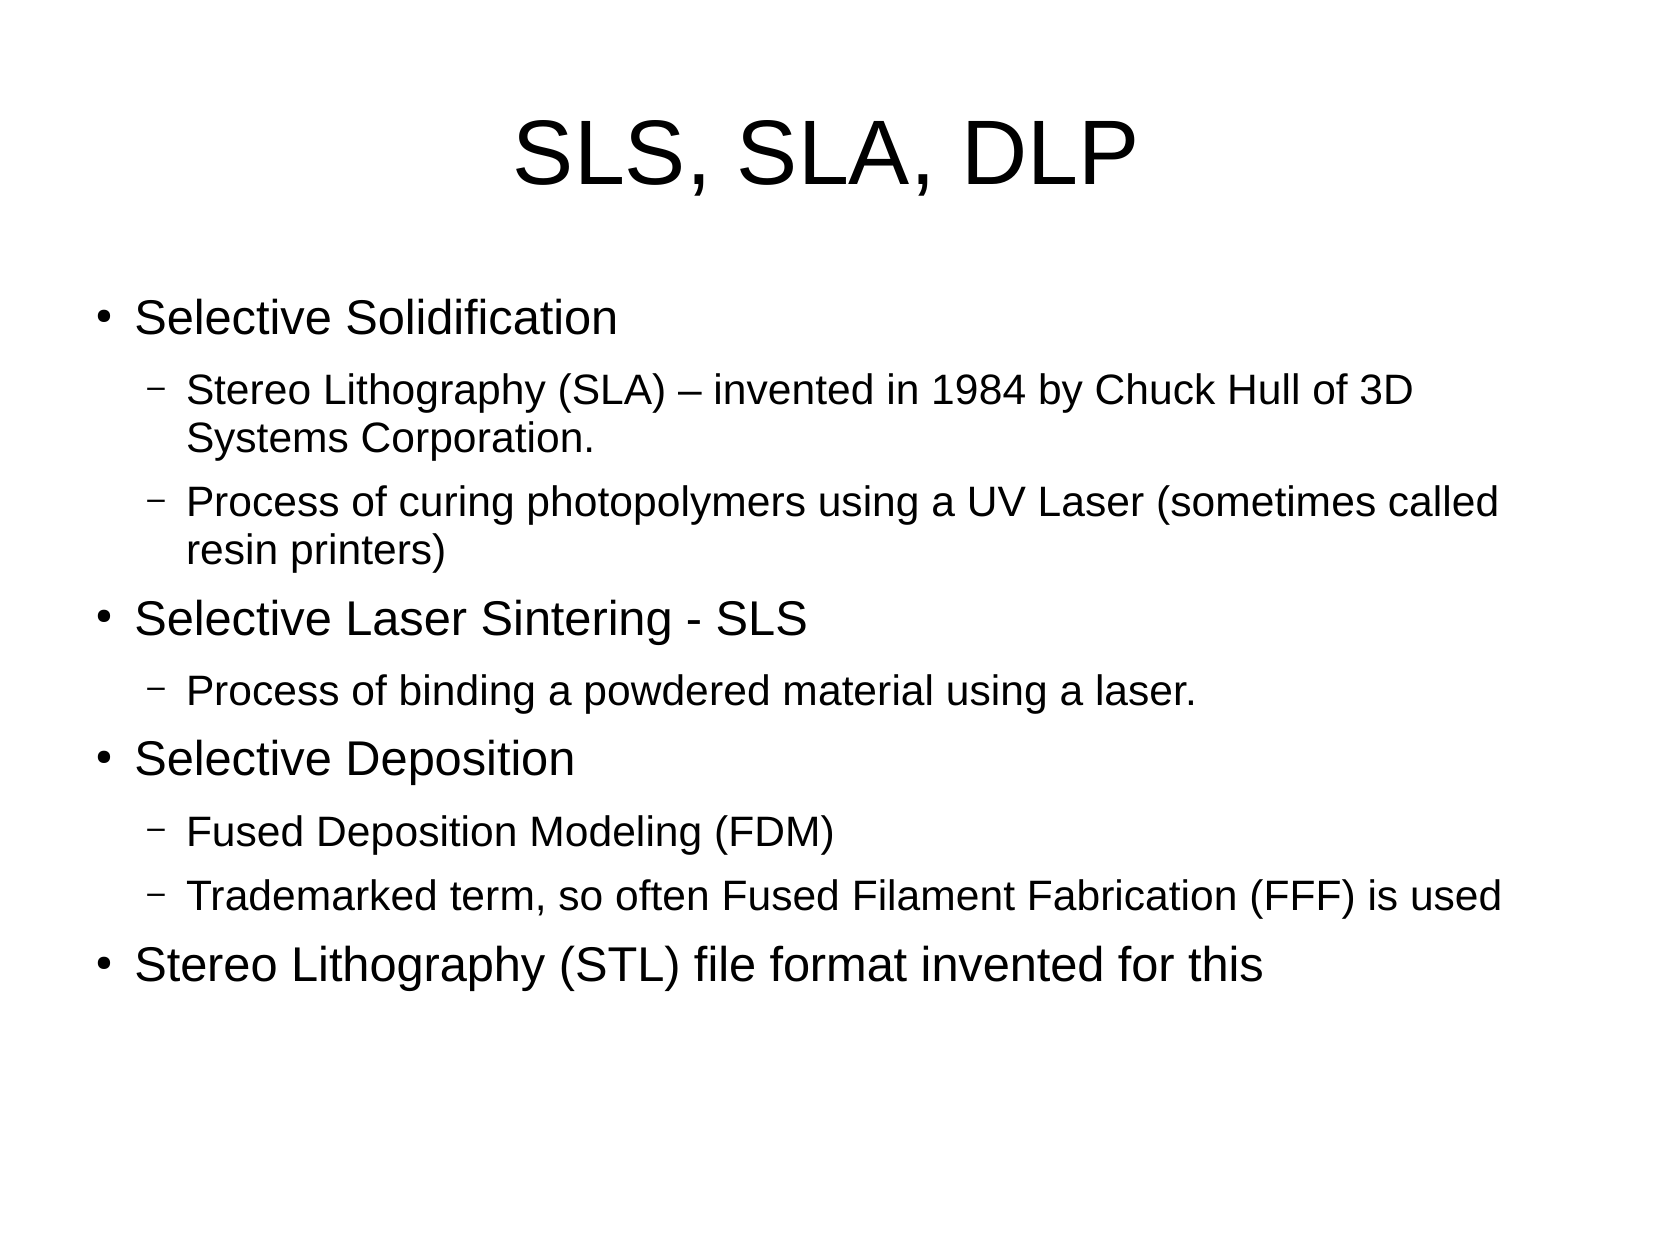

# SLS, SLA, DLP
Selective Solidification
Stereo Lithography (SLA) – invented in 1984 by Chuck Hull of 3D Systems Corporation.
Process of curing photopolymers using a UV Laser (sometimes called resin printers)
Selective Laser Sintering - SLS
Process of binding a powdered material using a laser.
Selective Deposition
Fused Deposition Modeling (FDM)
Trademarked term, so often Fused Filament Fabrication (FFF) is used
Stereo Lithography (STL) file format invented for this